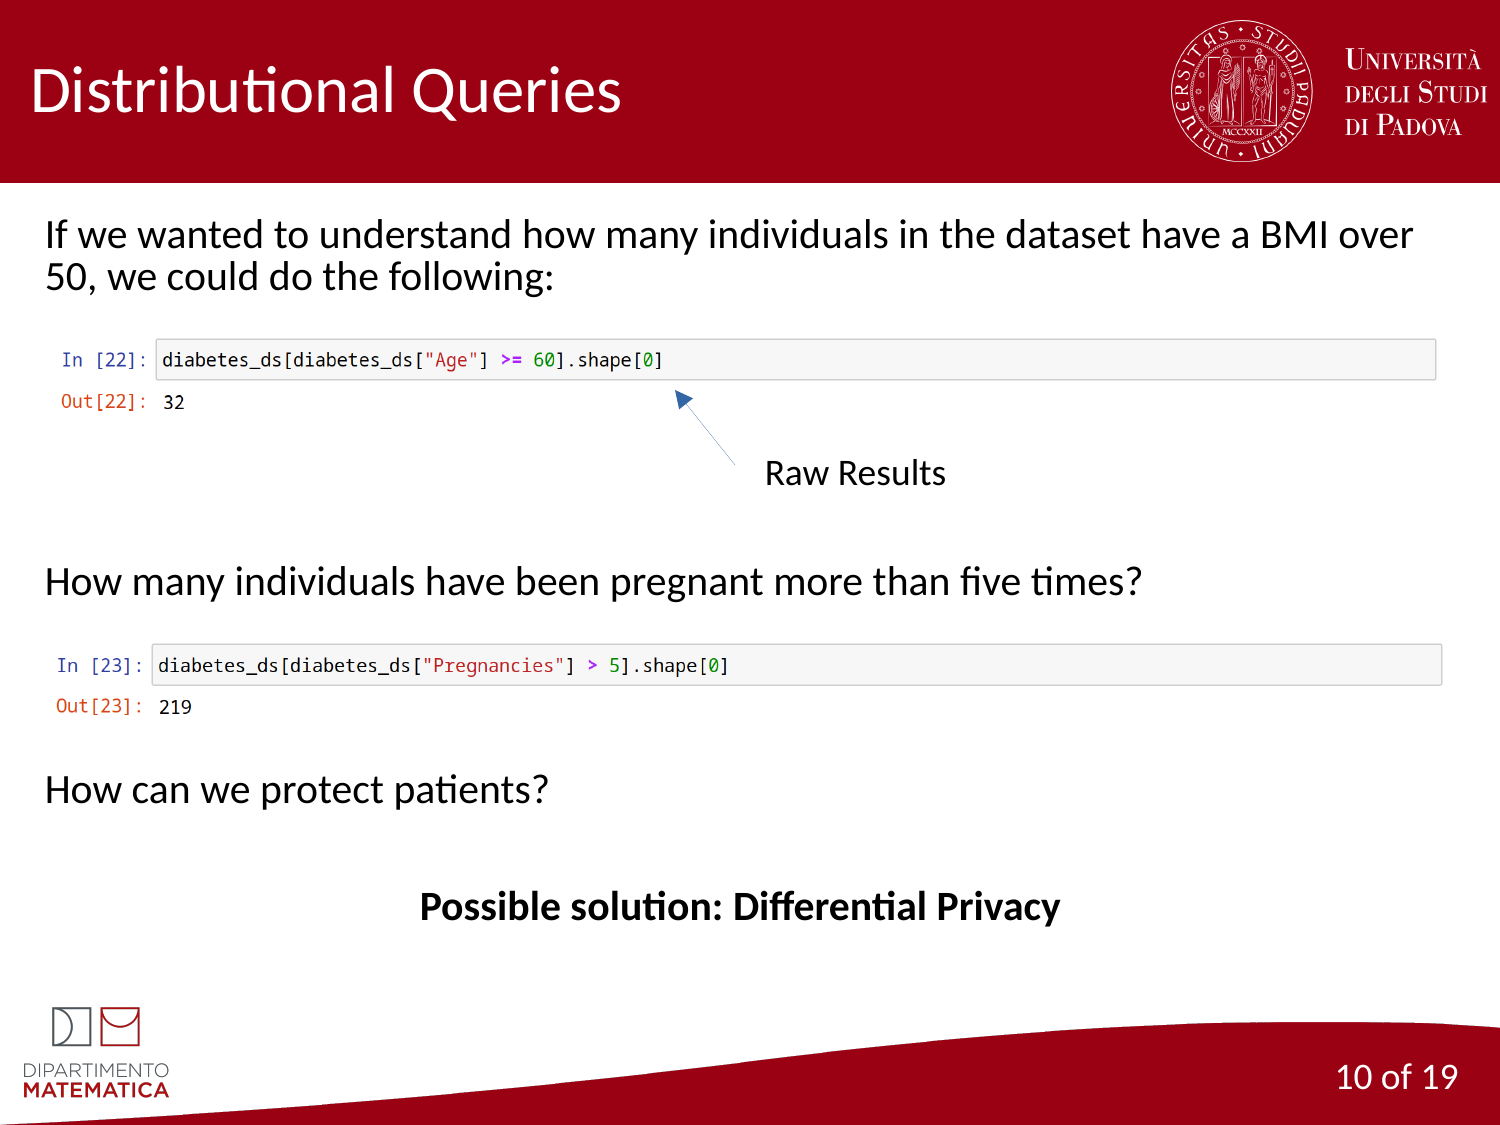

# Distributional Queries
If we wanted to understand how many individuals in the dataset have a BMI over 50, we could do the following:
Raw Results
How many individuals have been pregnant more than five times?
How can we protect patients?
					Possible solution: Differential Privacy
 of 19